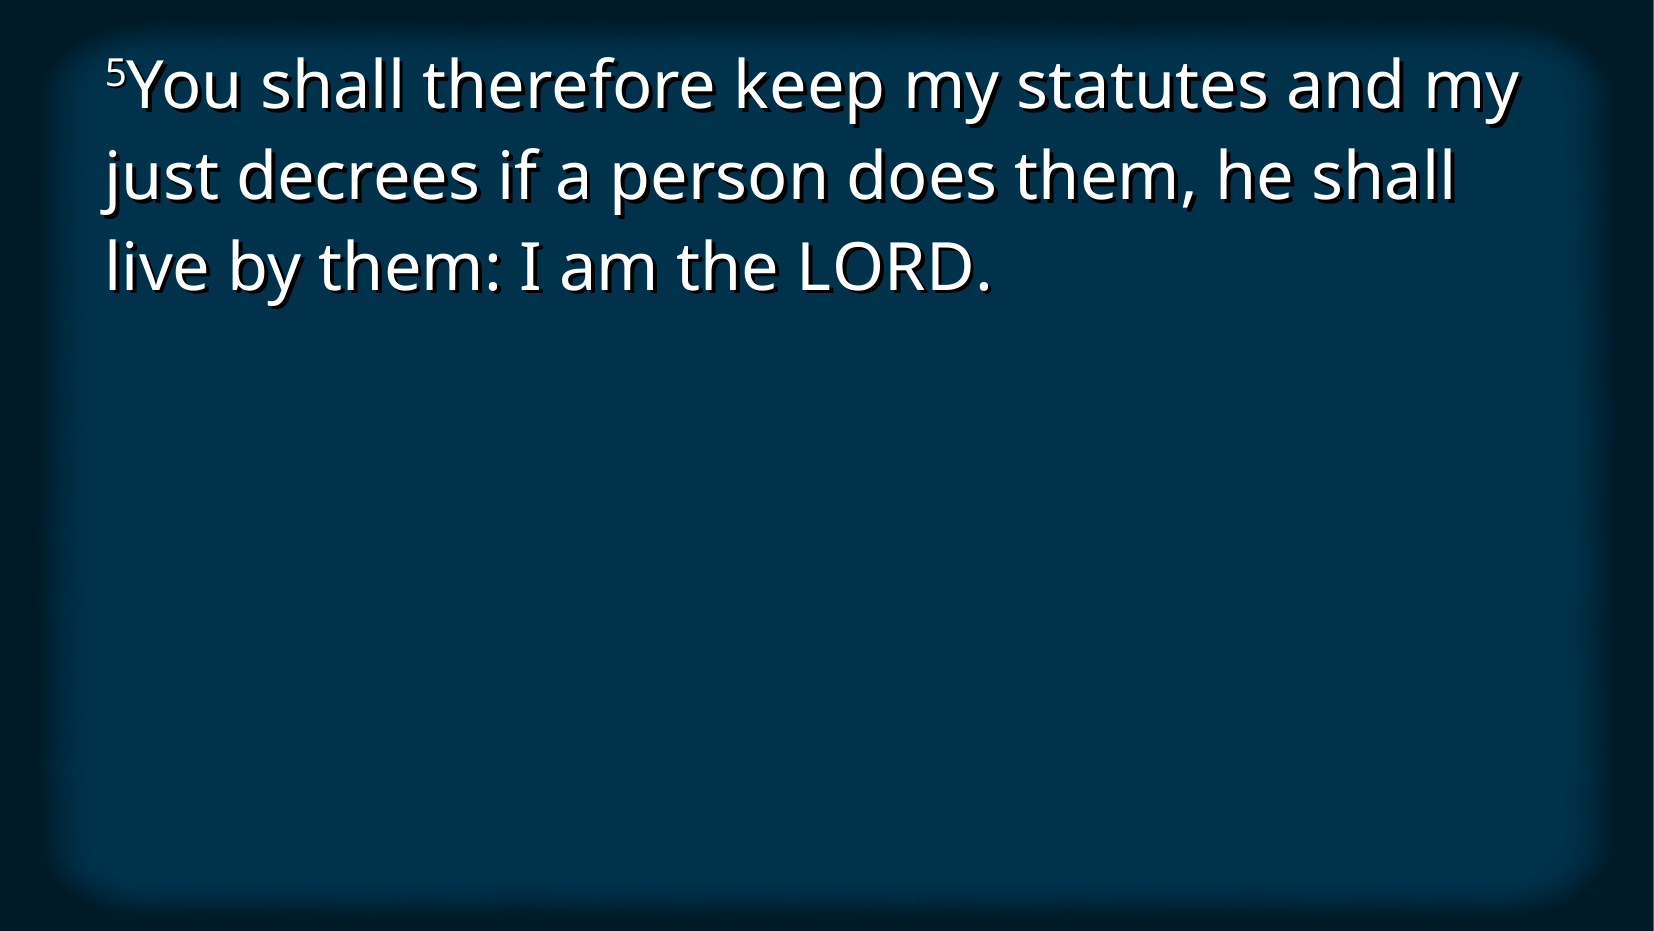

5You shall therefore keep my statutes and my just decrees if a person does them, he shall live by them: I am the LORD.